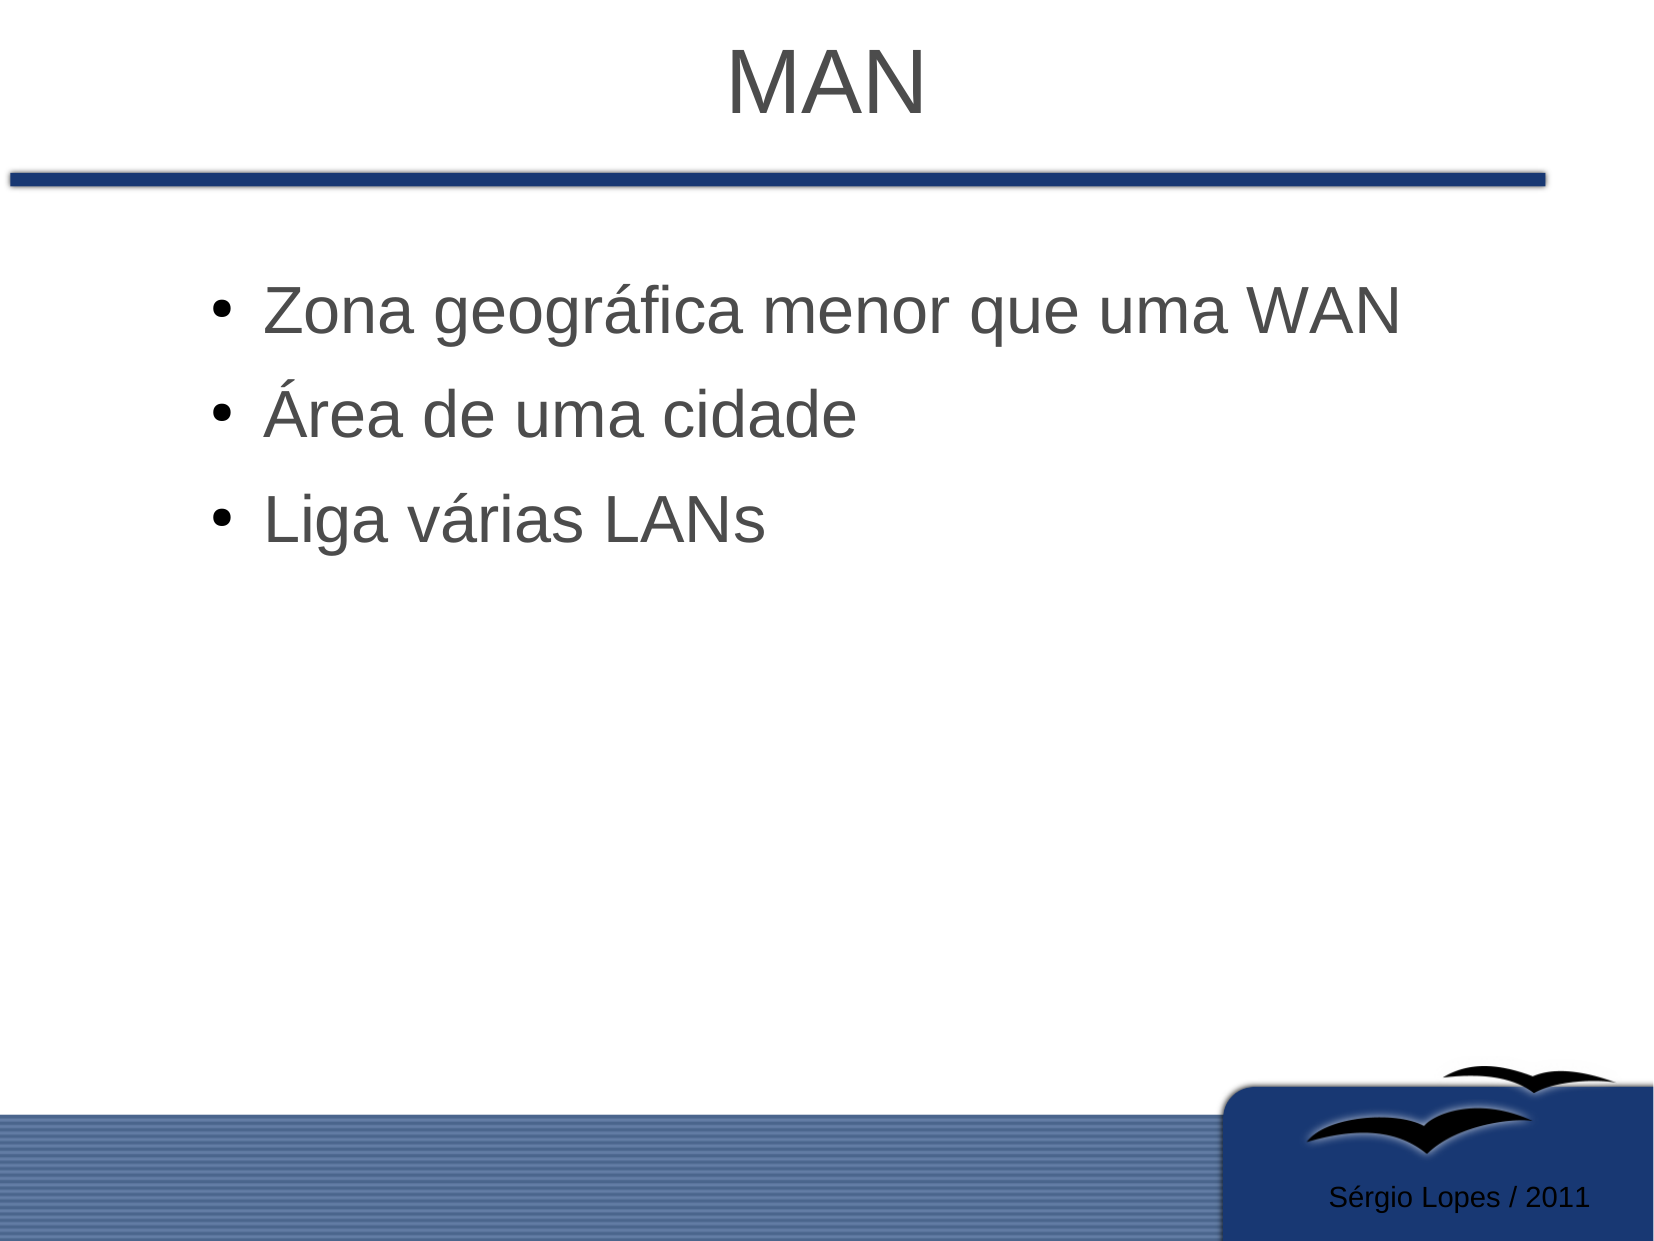

# MAN
Zona geográfica menor que uma WAN
Área de uma cidade
Liga várias LANs
Sérgio Lopes / 2011